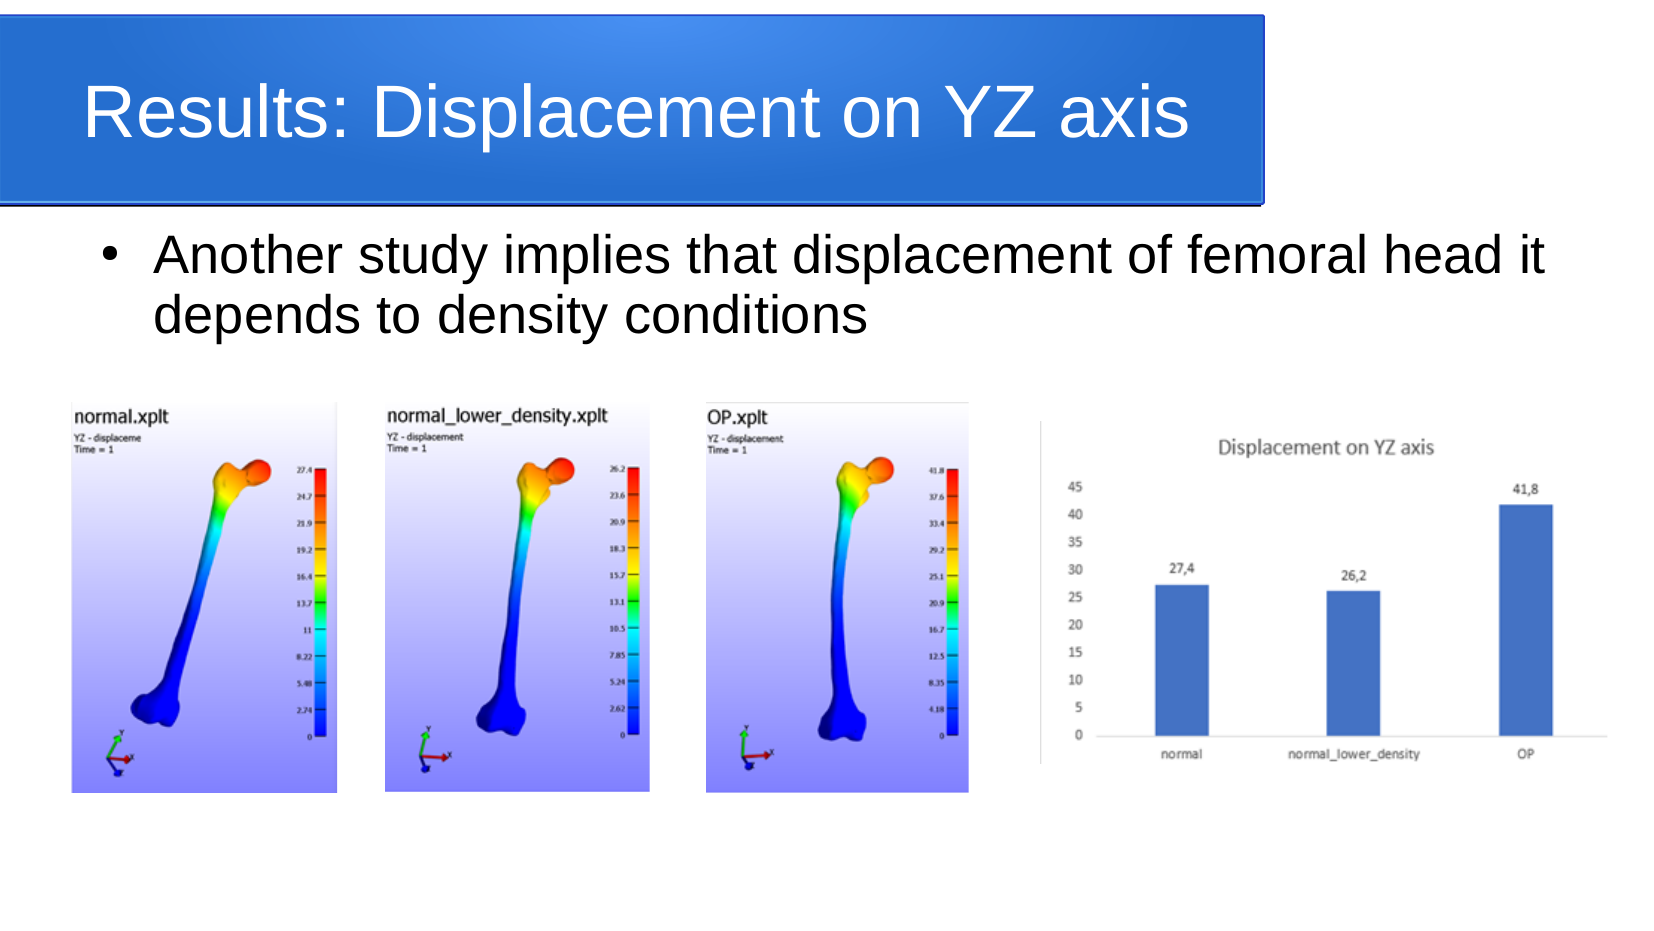

# Results: Displacement on YZ axis
Another study implies that displacement of femoral head it depends to density conditions